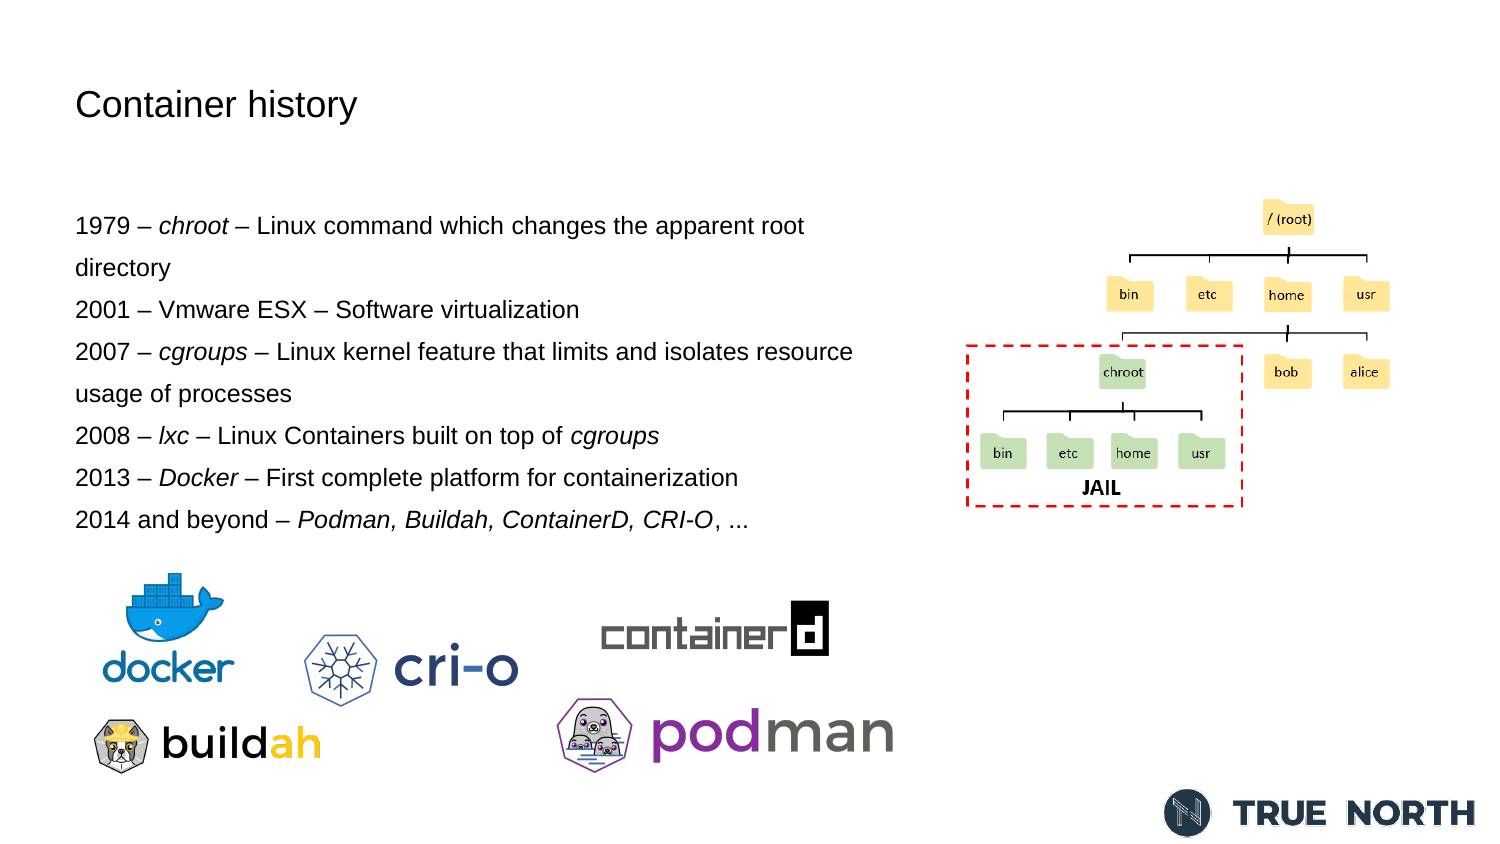

# Container history
1979 – chroot – Linux command which changes the apparent root directory
2001 – Vmware ESX – Software virtualization
2007 – cgroups – Linux kernel feature that limits and isolates resource usage of processes
2008 – lxc – Linux Containers built on top of cgroups
2013 – Docker – First complete platform for containerization
2014 and beyond – Podman, Buildah, ContainerD, CRI-O, ...